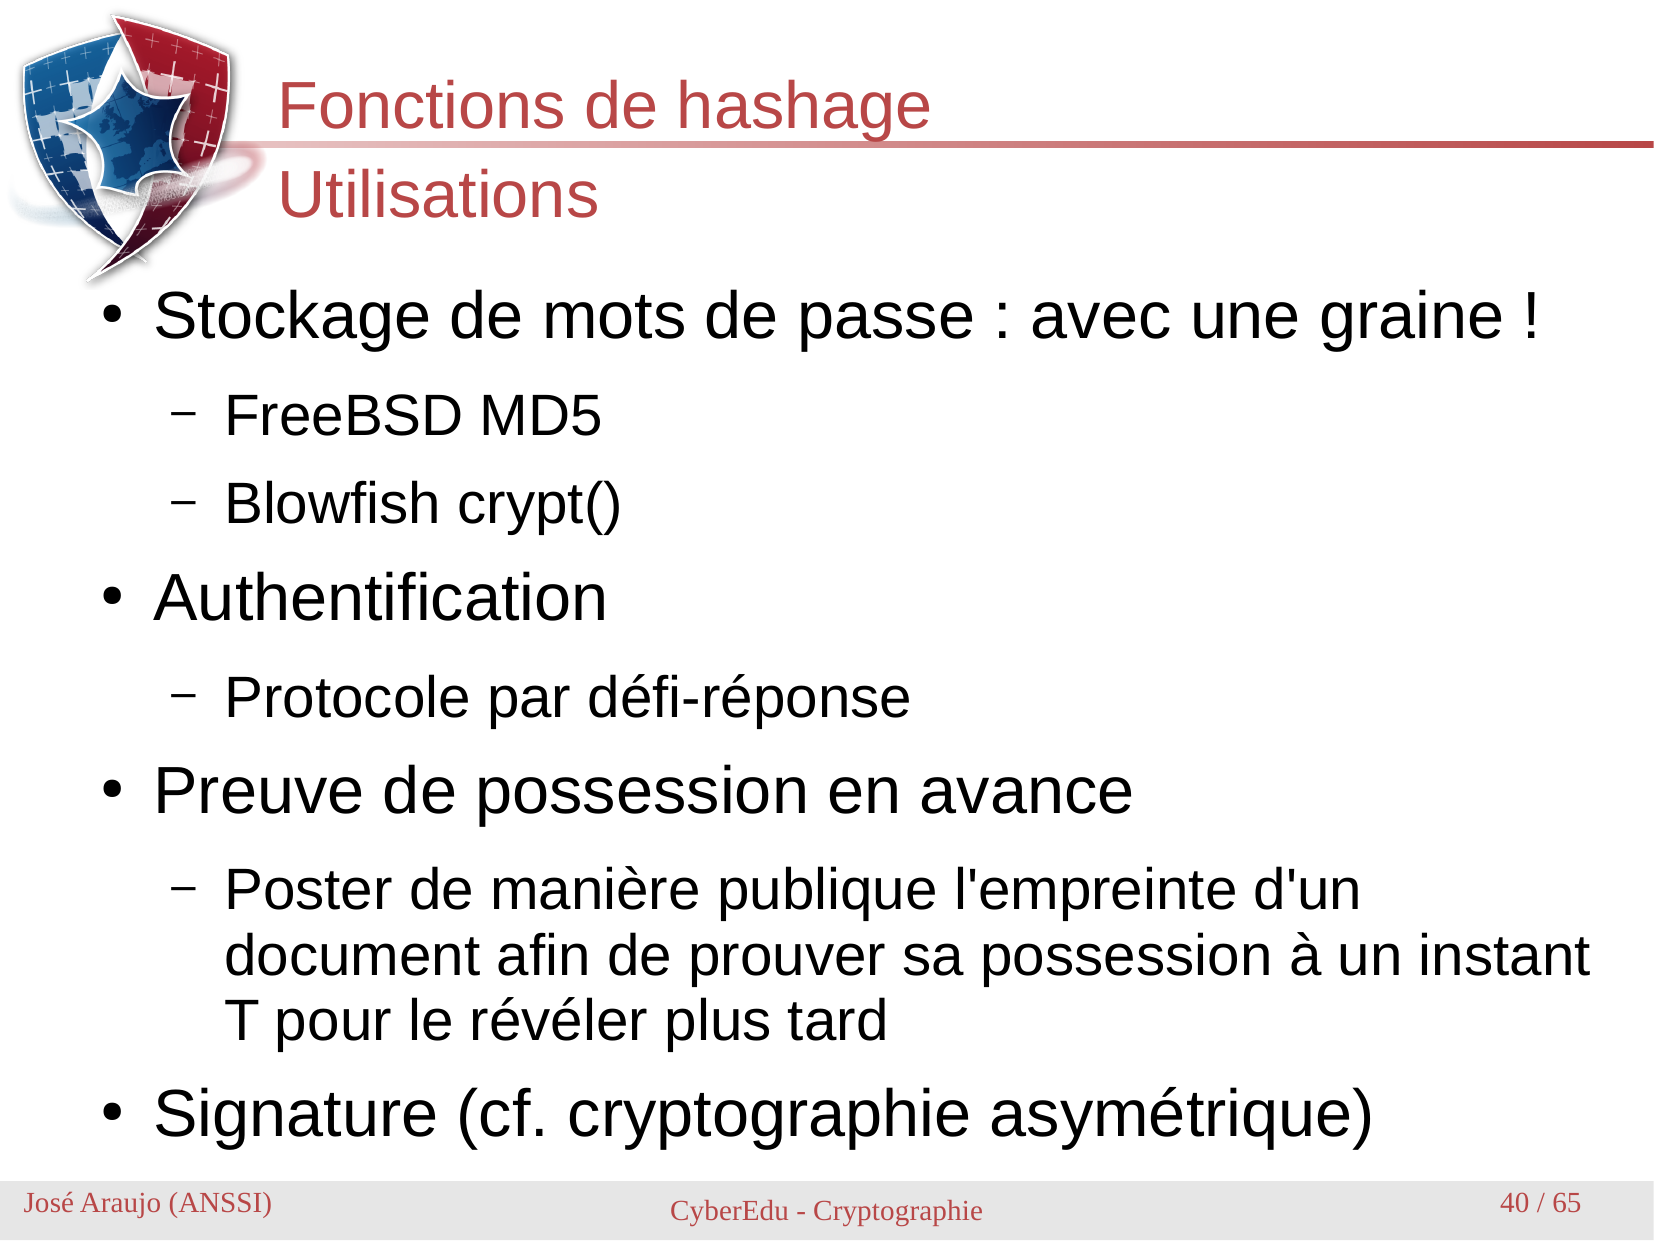

# Fonctions de hashage Utilisations
Stockage de mots de passe : avec une graine !
FreeBSD MD5
Blowfish crypt()
Authentification
Protocole par défi-réponse
Preuve de possession en avance
Poster de manière publique l'empreinte d'un document afin de prouver sa possession à un instant T pour le révéler plus tard
Signature (cf. cryptographie asymétrique)